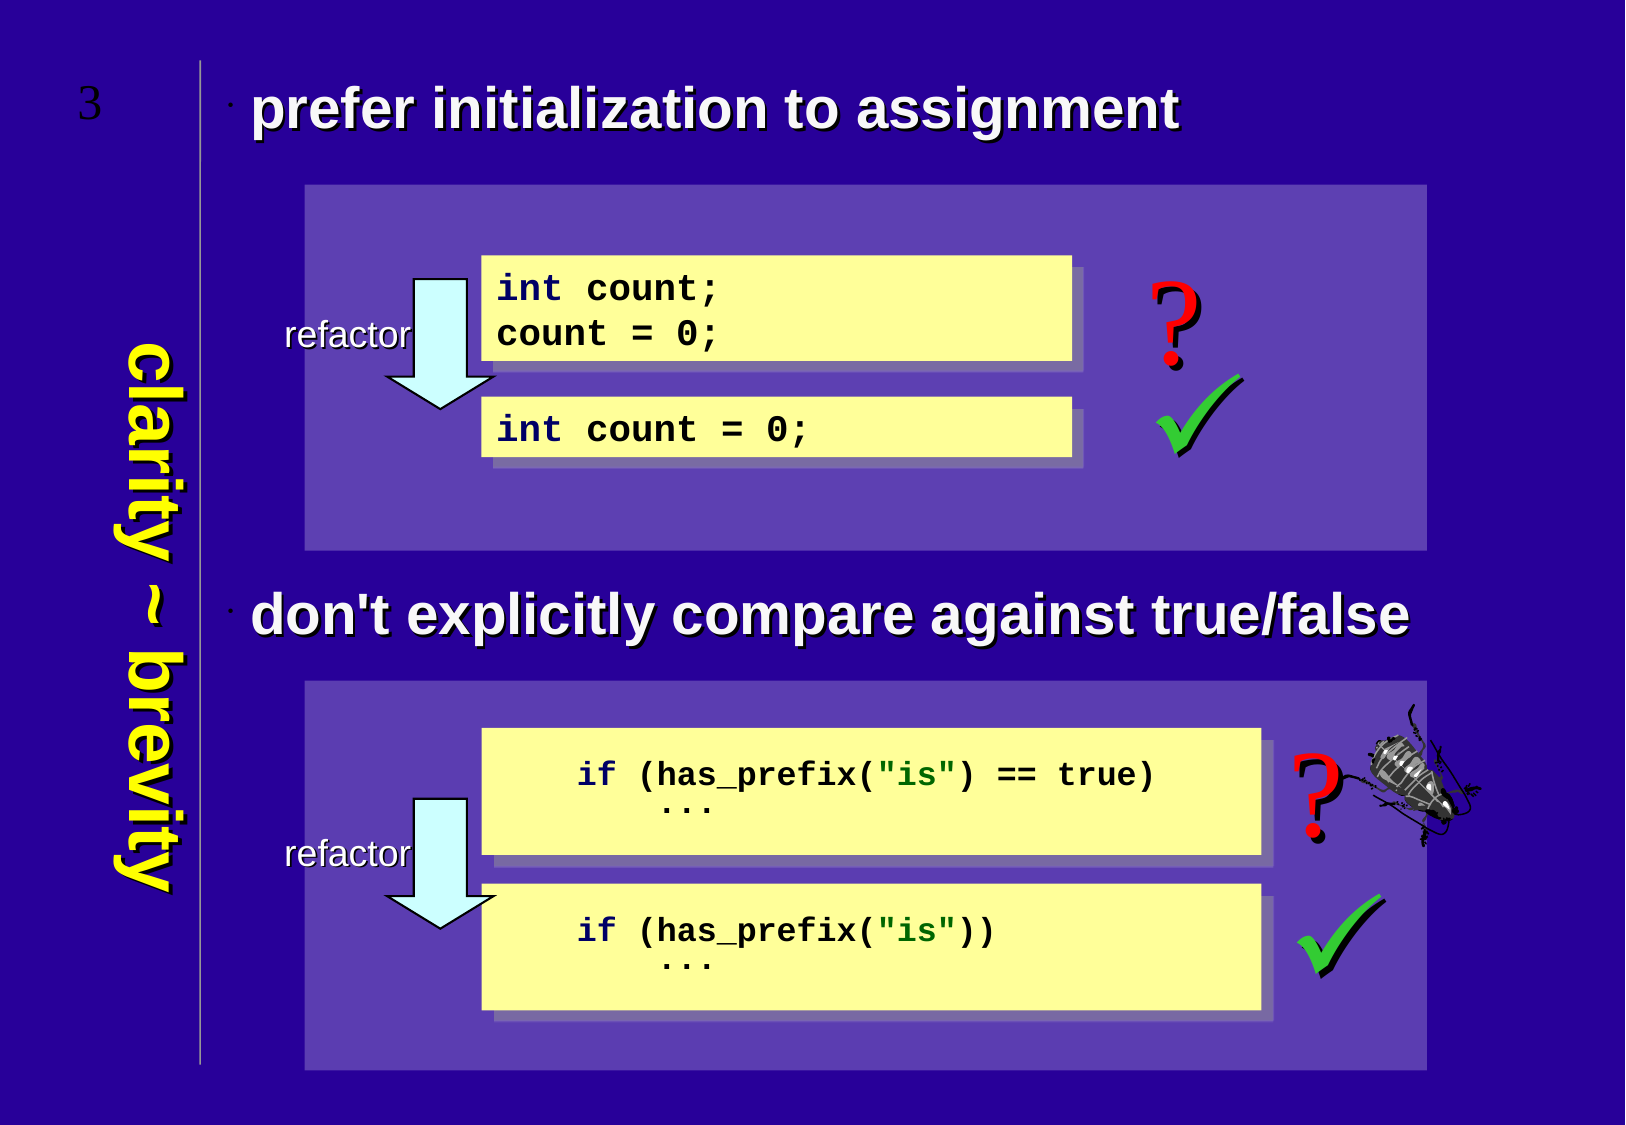

3
 prefer initialization to assignment
 don't explicitly compare against true/false
# clarity ~ brevity
?
int count;
count = 0;
refactor

int count = 0;
?
 if (has_prefix("is") == true)
 ...
refactor

 if (has_prefix("is"))
 ...